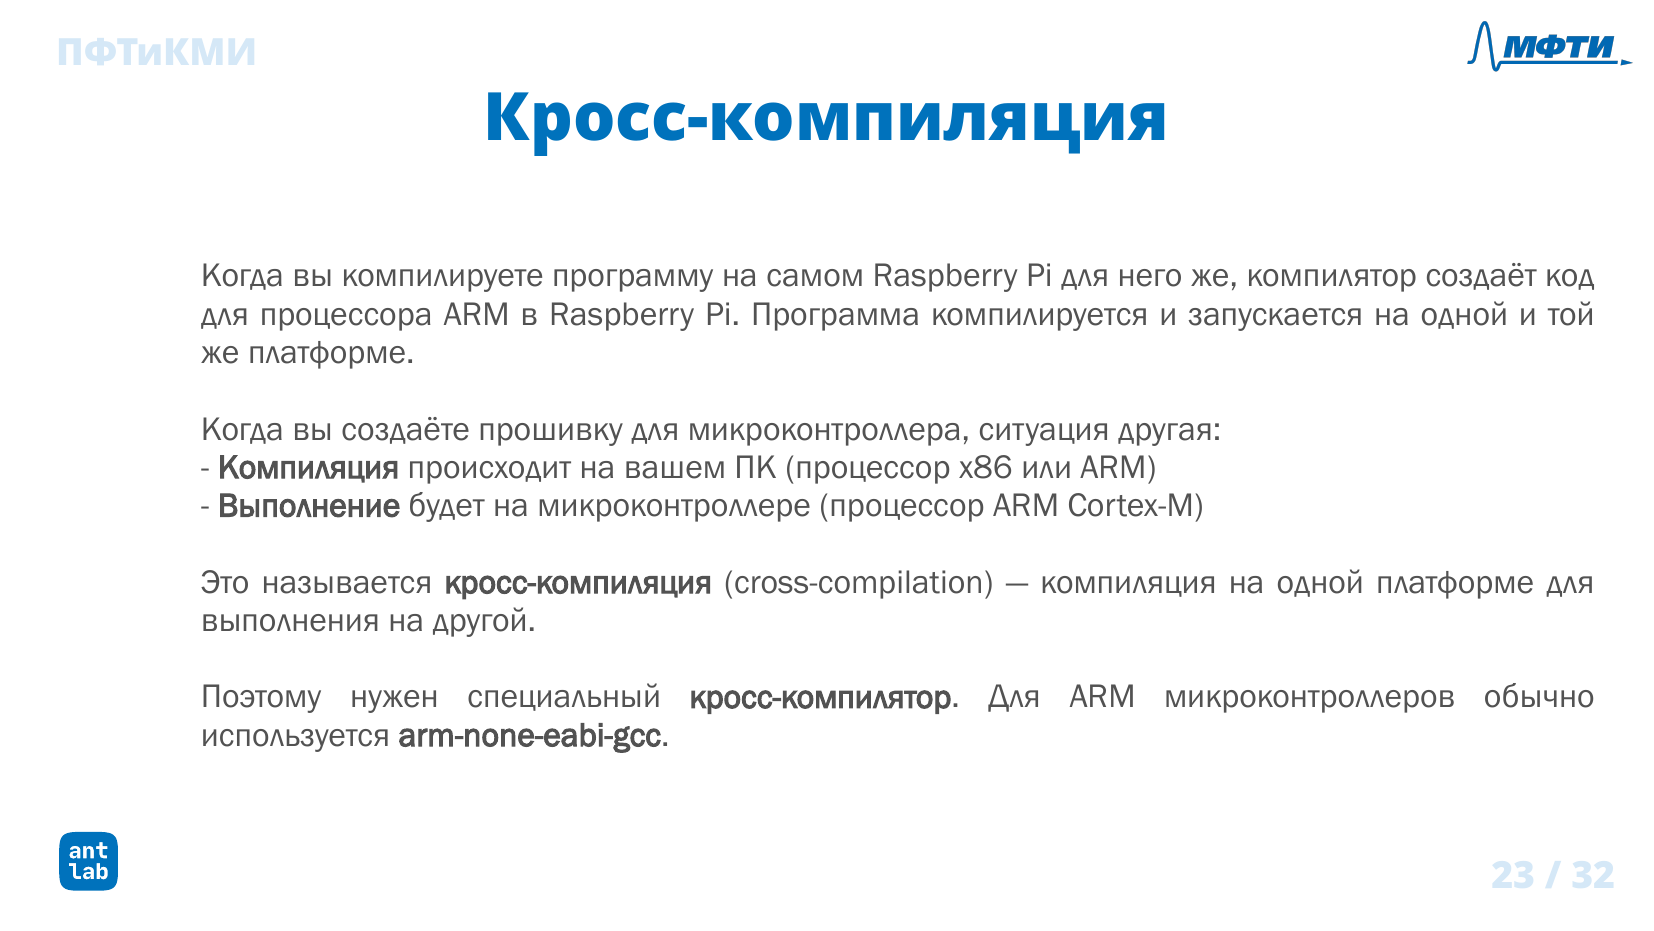

# Кросс-компиляция
Когда вы компилируете программу на самом Raspberry Pi для него же, компилятор создаёт код для процессора ARM в Raspberry Pi. Программа компилируется и запускается на одной и той же платформе.
Когда вы создаёте прошивку для микроконтроллера, ситуация другая:
- Компиляция происходит на вашем ПК (процессор x86 или ARM)
- Выполнение будет на микроконтроллере (процессор ARM Cortex-M)
Это называется кросс-компиляция (cross-compilation) — компиляция на одной платформе для выполнения на другой.
Поэтому нужен специальный кросс-компилятор. Для ARM микроконтроллеров обычно используется arm-none-eabi-gcc.